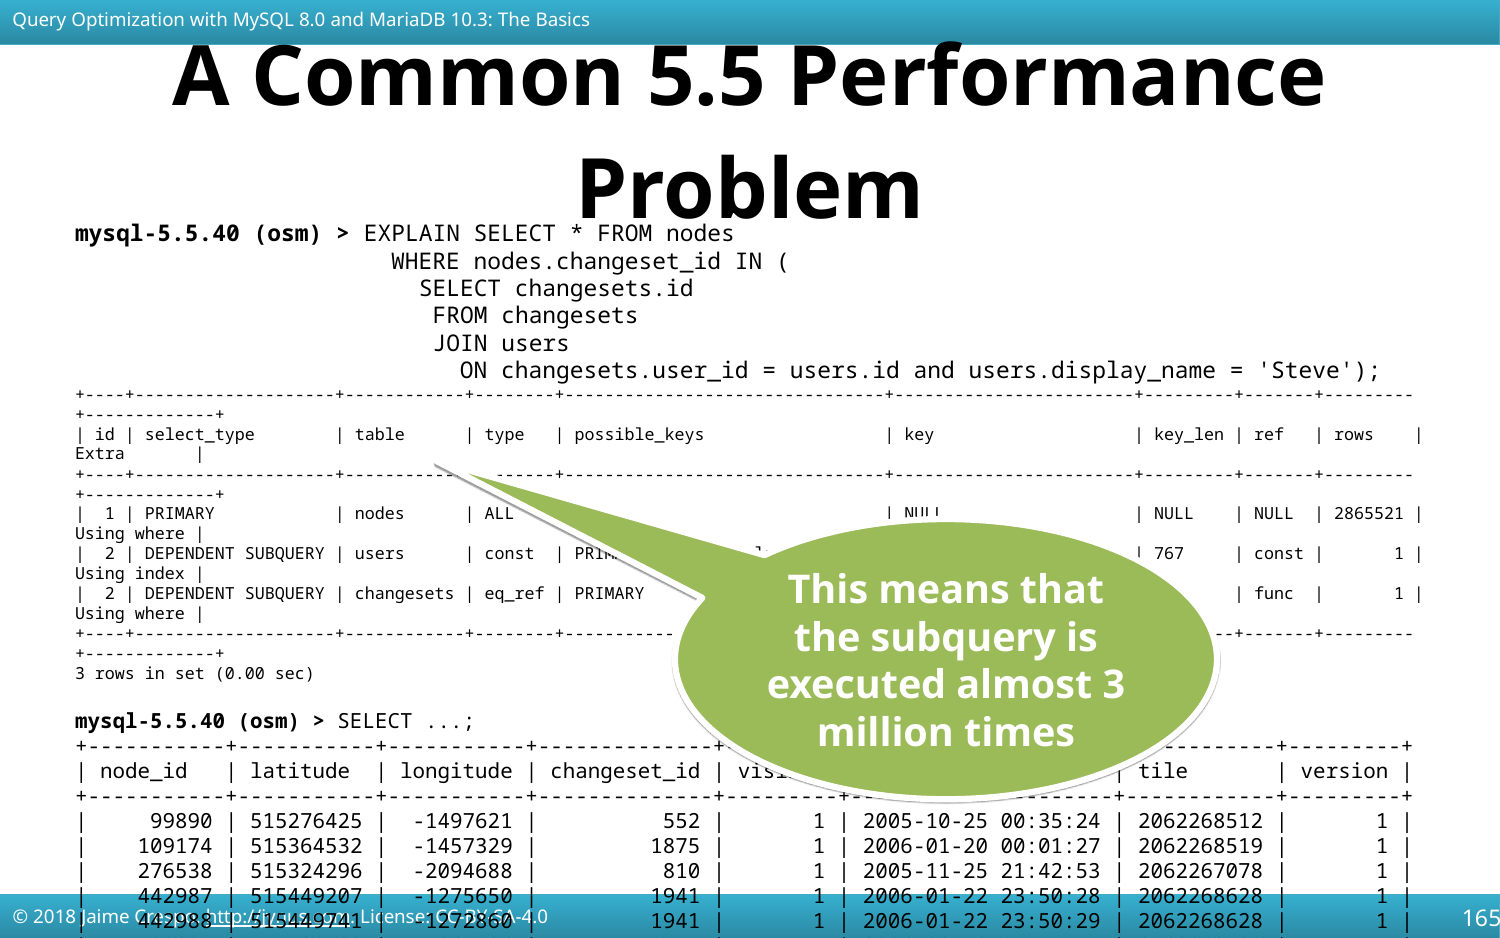

# A Common 5.5 Performance Problem
mysql-5.5.40 (osm) > EXPLAIN SELECT * FROM nodes
 WHERE nodes.changeset_id IN (
 SELECT changesets.id
 FROM changesets
 JOIN users
 ON changesets.user_id = users.id and users.display_name = 'Steve');
+----+--------------------+------------+--------+--------------------------------+------------------------+---------+-------+---------+-------------+
| id | select_type | table | type | possible_keys | key | key_len | ref | rows | Extra |
+----+--------------------+------------+--------+--------------------------------+------------------------+---------+-------+---------+-------------+
| 1 | PRIMARY | nodes | ALL | NULL | NULL | NULL | NULL | 2865521 | Using where |
| 2 | DEPENDENT SUBQUERY | users | const | PRIMARY,users_display_name_idx | users_display_name_idx | 767 | const | 1 | Using index |
| 2 | DEPENDENT SUBQUERY | changesets | eq_ref | PRIMARY | PRIMARY | 8 | func | 1 | Using where |
+----+--------------------+------------+--------+--------------------------------+------------------------+---------+-------+---------+-------------+
3 rows in set (0.00 sec)
mysql-5.5.40 (osm) > SELECT ...;
+-----------+-----------+-----------+--------------+---------+---------------------+------------+---------+
| node_id | latitude | longitude | changeset_id | visible | timestamp | tile | version |
+-----------+-----------+-----------+--------------+---------+---------------------+------------+---------+
| 99890 | 515276425 | -1497621 | 552 | 1 | 2005-10-25 00:35:24 | 2062268512 | 1 |
| 109174 | 515364532 | -1457329 | 1875 | 1 | 2006-01-20 00:01:27 | 2062268519 | 1 |
| 276538 | 515324296 | -2094688 | 810 | 1 | 2005-11-25 21:42:53 | 2062267078 | 1 |
| 442987 | 515449207 | -1275650 | 1941 | 1 | 2006-01-22 23:50:28 | 2062268628 | 1 |
| 442988 | 515449741 | -1272860 | 1941 | 1 | 2006-01-22 23:50:29 | 2062268628 | 1 |
| 498803 | 515438432 | -1269436 | 2171 | 1 | 2006-02-03 21:55:17 | 2062268628 | 1 |
| 138212838 | 513010180 | -1699929 | 7757299 | 1 | 2011-04-03 18:14:14 | 2062220563 | 6 |
+-----------+-----------+-----------+--------------+---------+---------------------+------------+---------+
7 rows in set (2.60 sec)
This means that the subquery is executed almost 3 million times